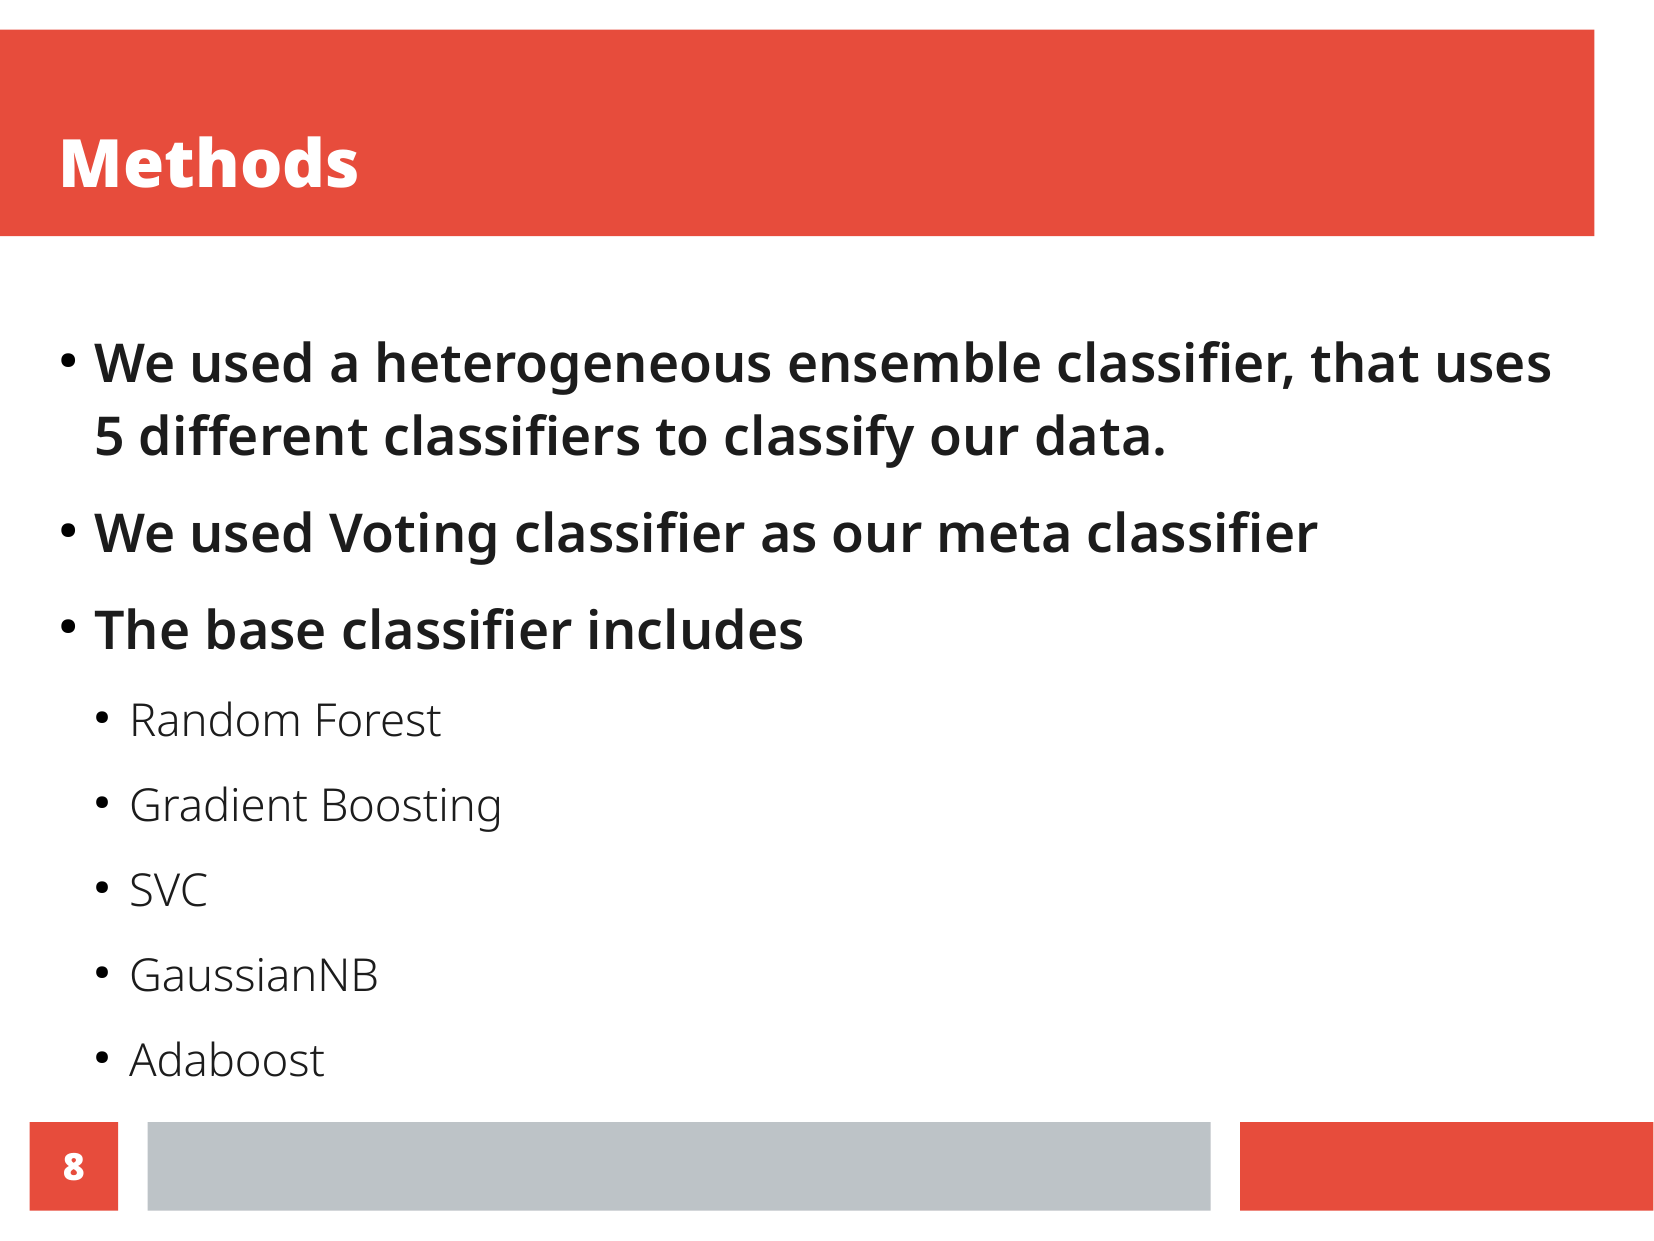

# Methods
We used a heterogeneous ensemble classifier, that uses 5 different classifiers to classify our data.
We used Voting classifier as our meta classifier
The base classifier includes
Random Forest
Gradient Boosting
SVC
GaussianNB
Adaboost
8